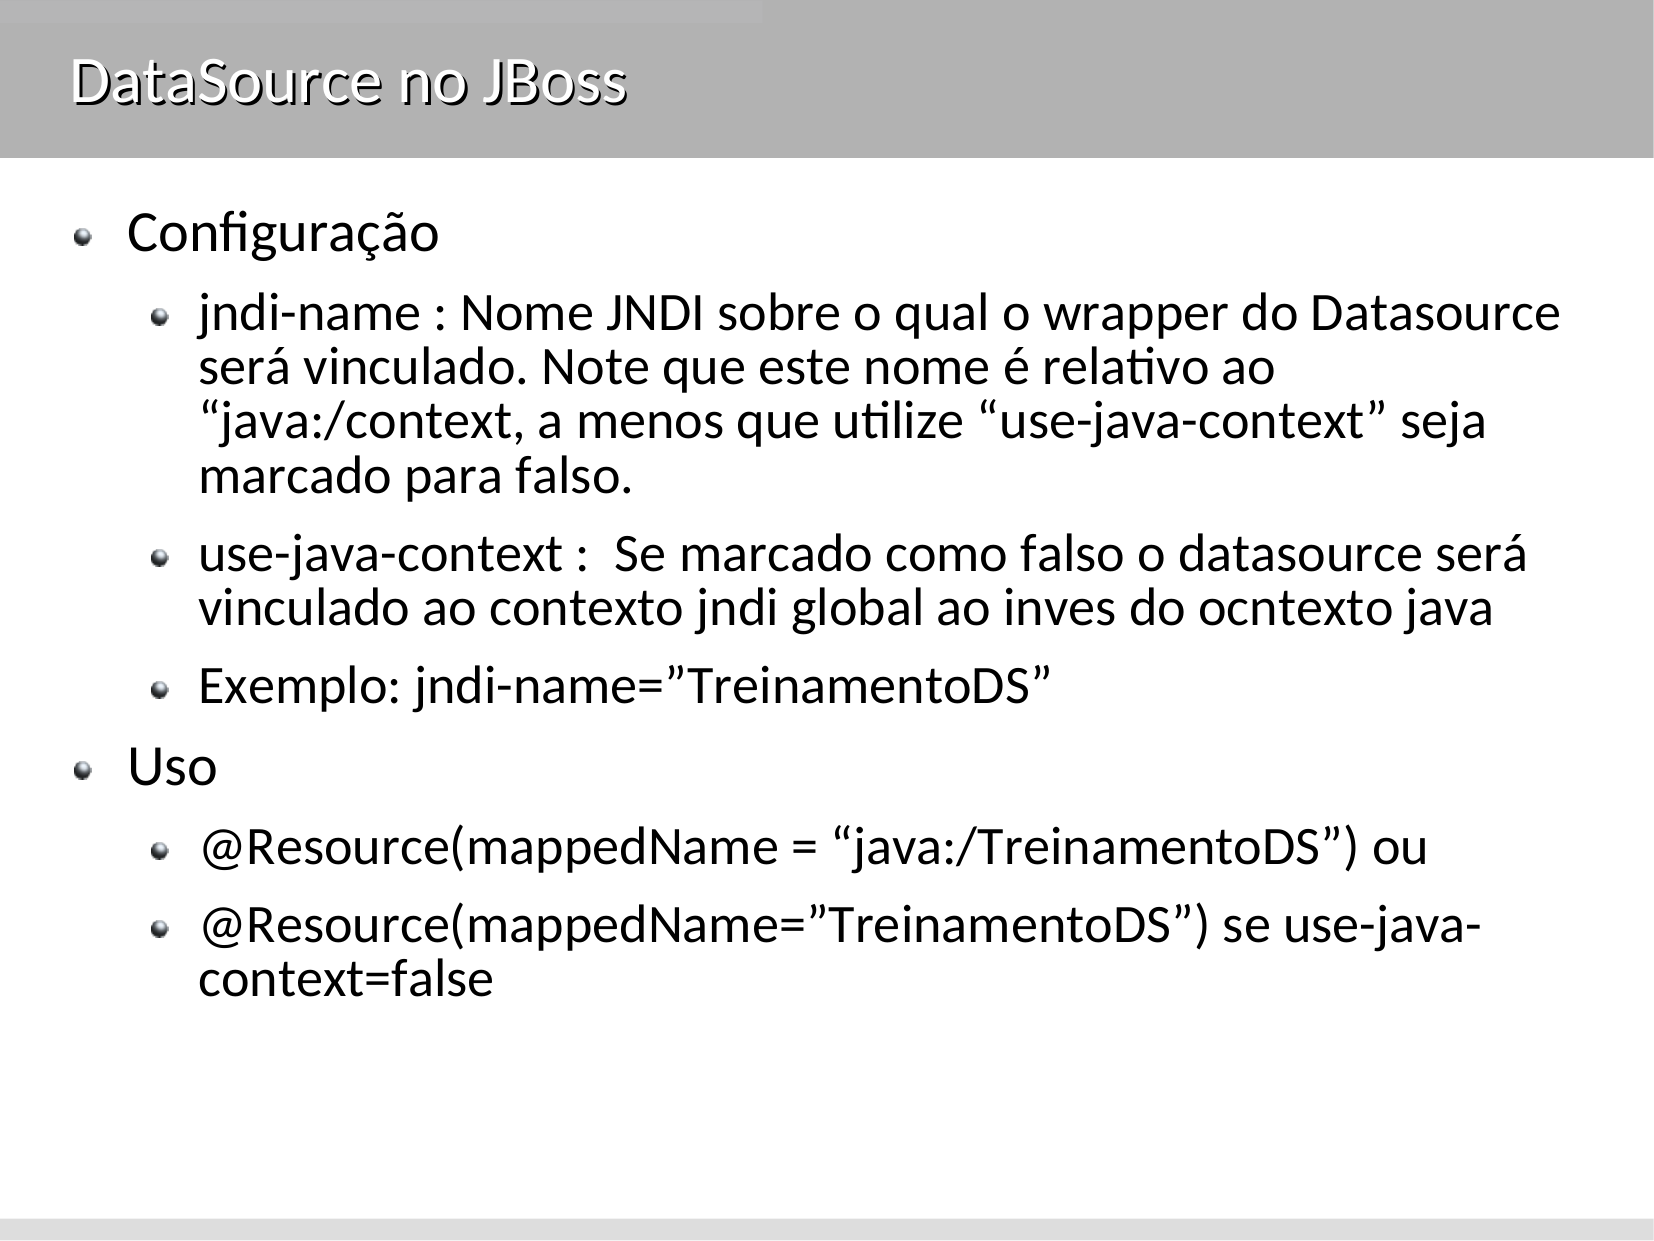

# DataSource no JBoss
Configuração
jndi-name : Nome JNDI sobre o qual o wrapper do Datasource será vinculado. Note que este nome é relativo ao “java:/context, a menos que utilize “use-java-context” seja marcado para falso.
use-java-context : Se marcado como falso o datasource será vinculado ao contexto jndi global ao inves do ocntexto java
Exemplo: jndi-name=”TreinamentoDS”
Uso
@Resource(mappedName = “java:/TreinamentoDS”) ou
@Resource(mappedName=”TreinamentoDS”) se use-java-context=false